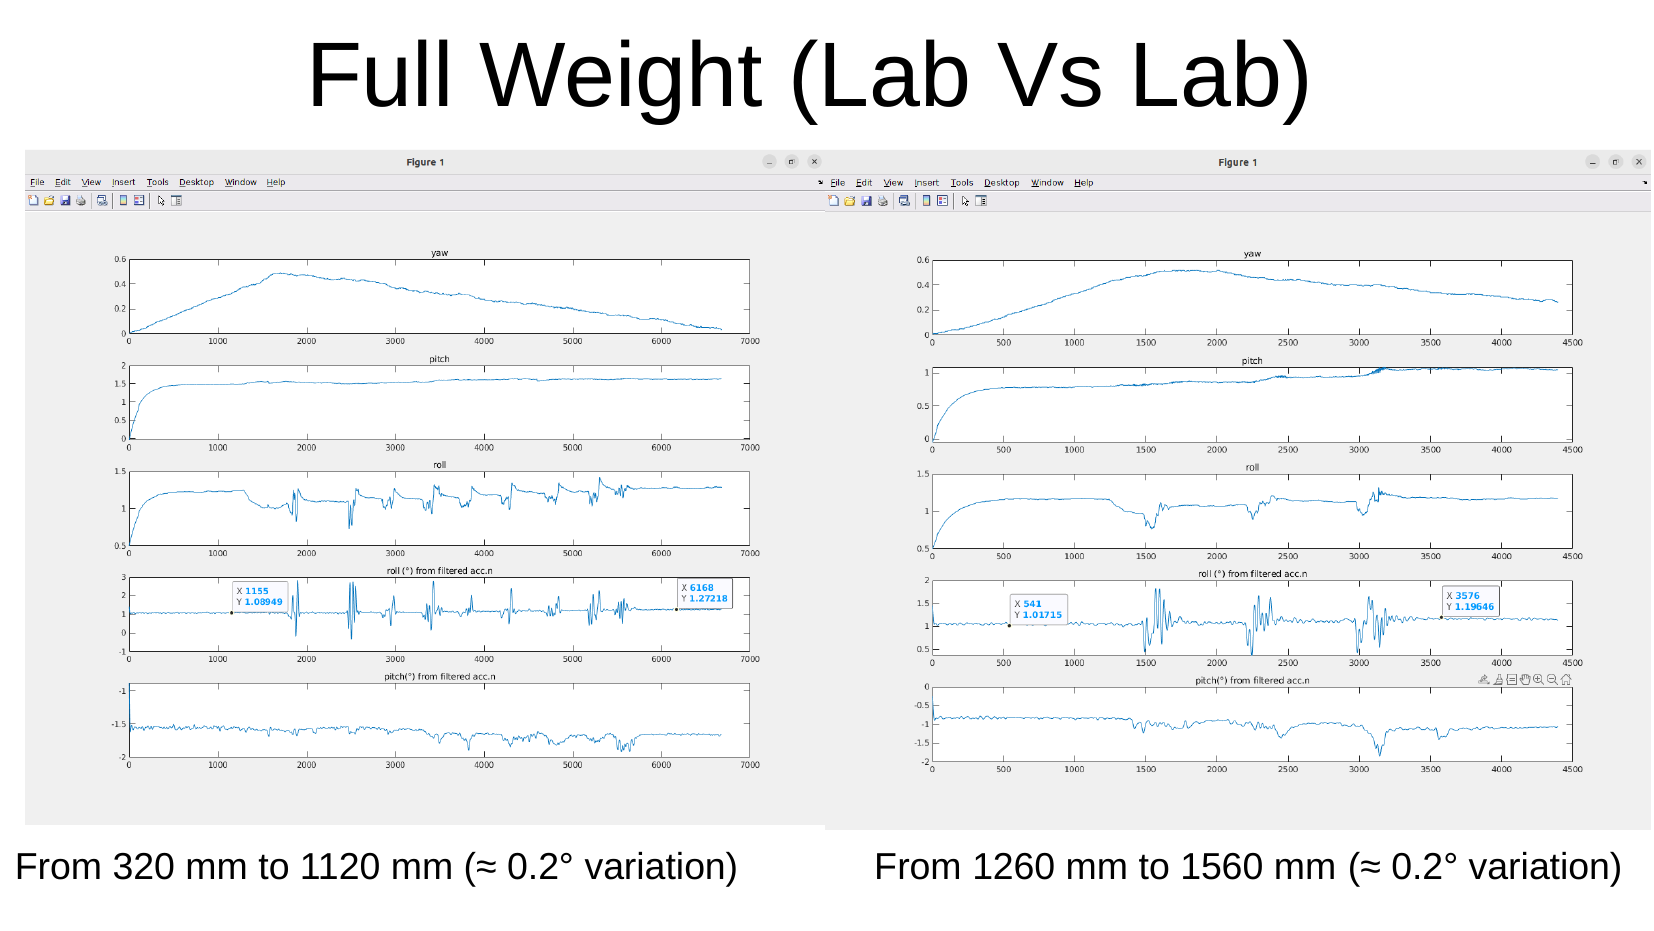

# Full Weight (Lab Vs Lab)
From 320 mm to 1120 mm (≈ 0.2° variation) From 1260 mm to 1560 mm (≈ 0.2° variation)